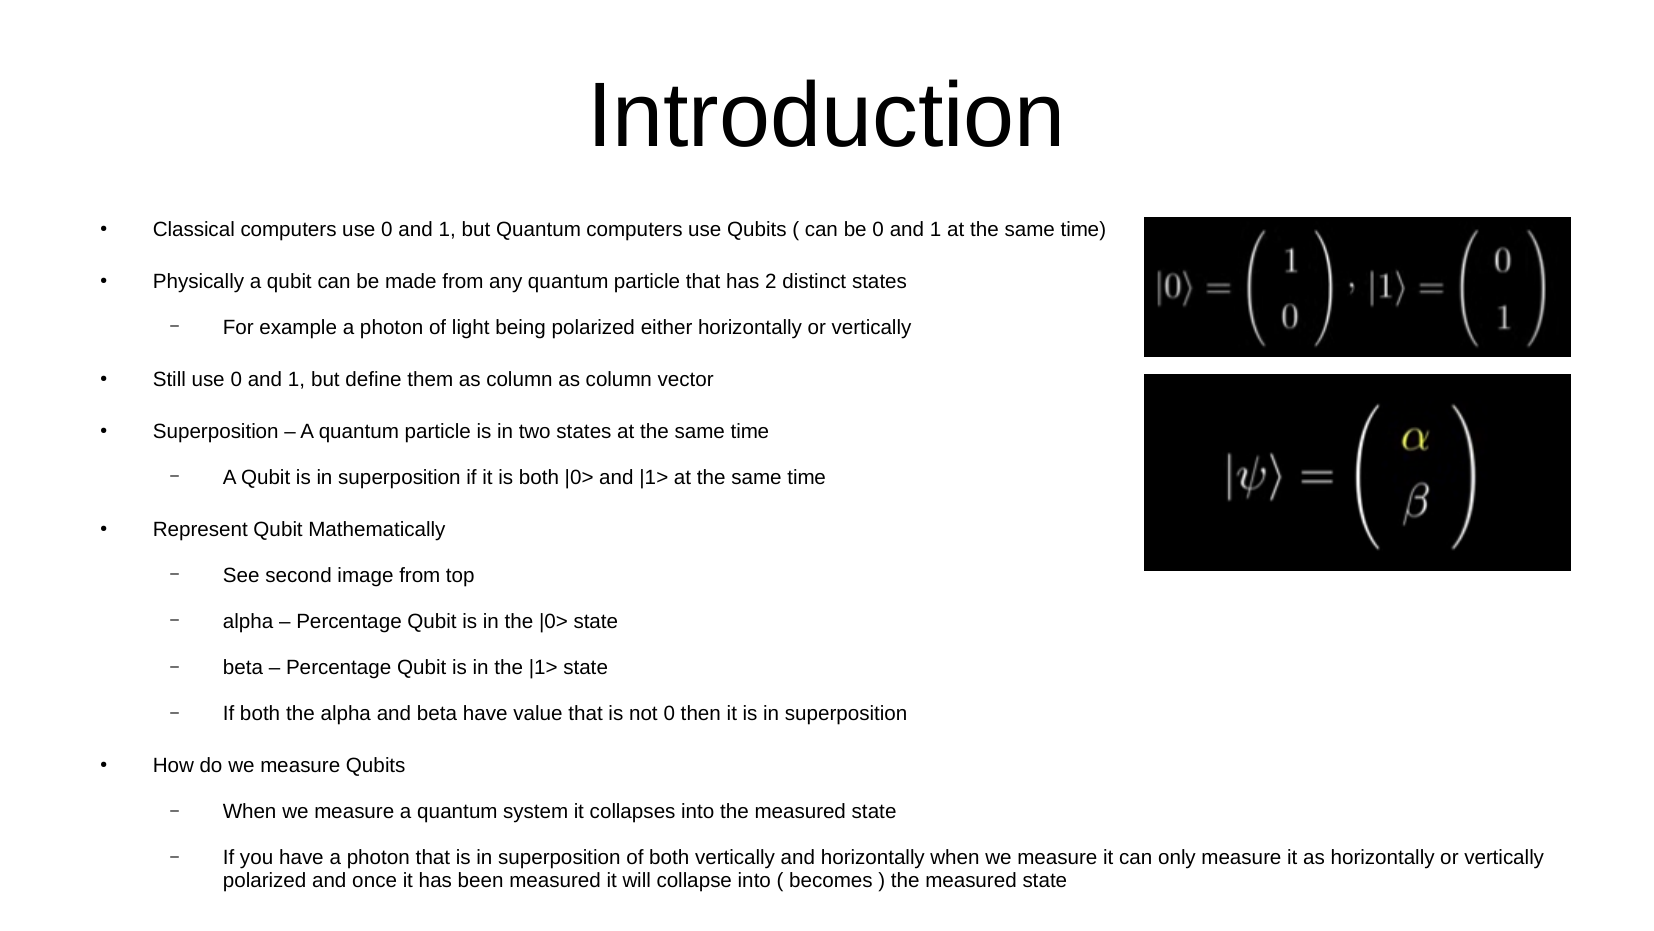

# Introduction
Classical computers use 0 and 1, but Quantum computers use Qubits ( can be 0 and 1 at the same time)
Physically a qubit can be made from any quantum particle that has 2 distinct states
For example a photon of light being polarized either horizontally or vertically
Still use 0 and 1, but define them as column as column vector
Superposition – A quantum particle is in two states at the same time
A Qubit is in superposition if it is both |0> and |1> at the same time
Represent Qubit Mathematically
See second image from top
alpha – Percentage Qubit is in the |0> state
beta – Percentage Qubit is in the |1> state
If both the alpha and beta have value that is not 0 then it is in superposition
How do we measure Qubits
When we measure a quantum system it collapses into the measured state
If you have a photon that is in superposition of both vertically and horizontally when we measure it can only measure it as horizontally or vertically polarized and once it has been measured it will collapse into ( becomes ) the measured state